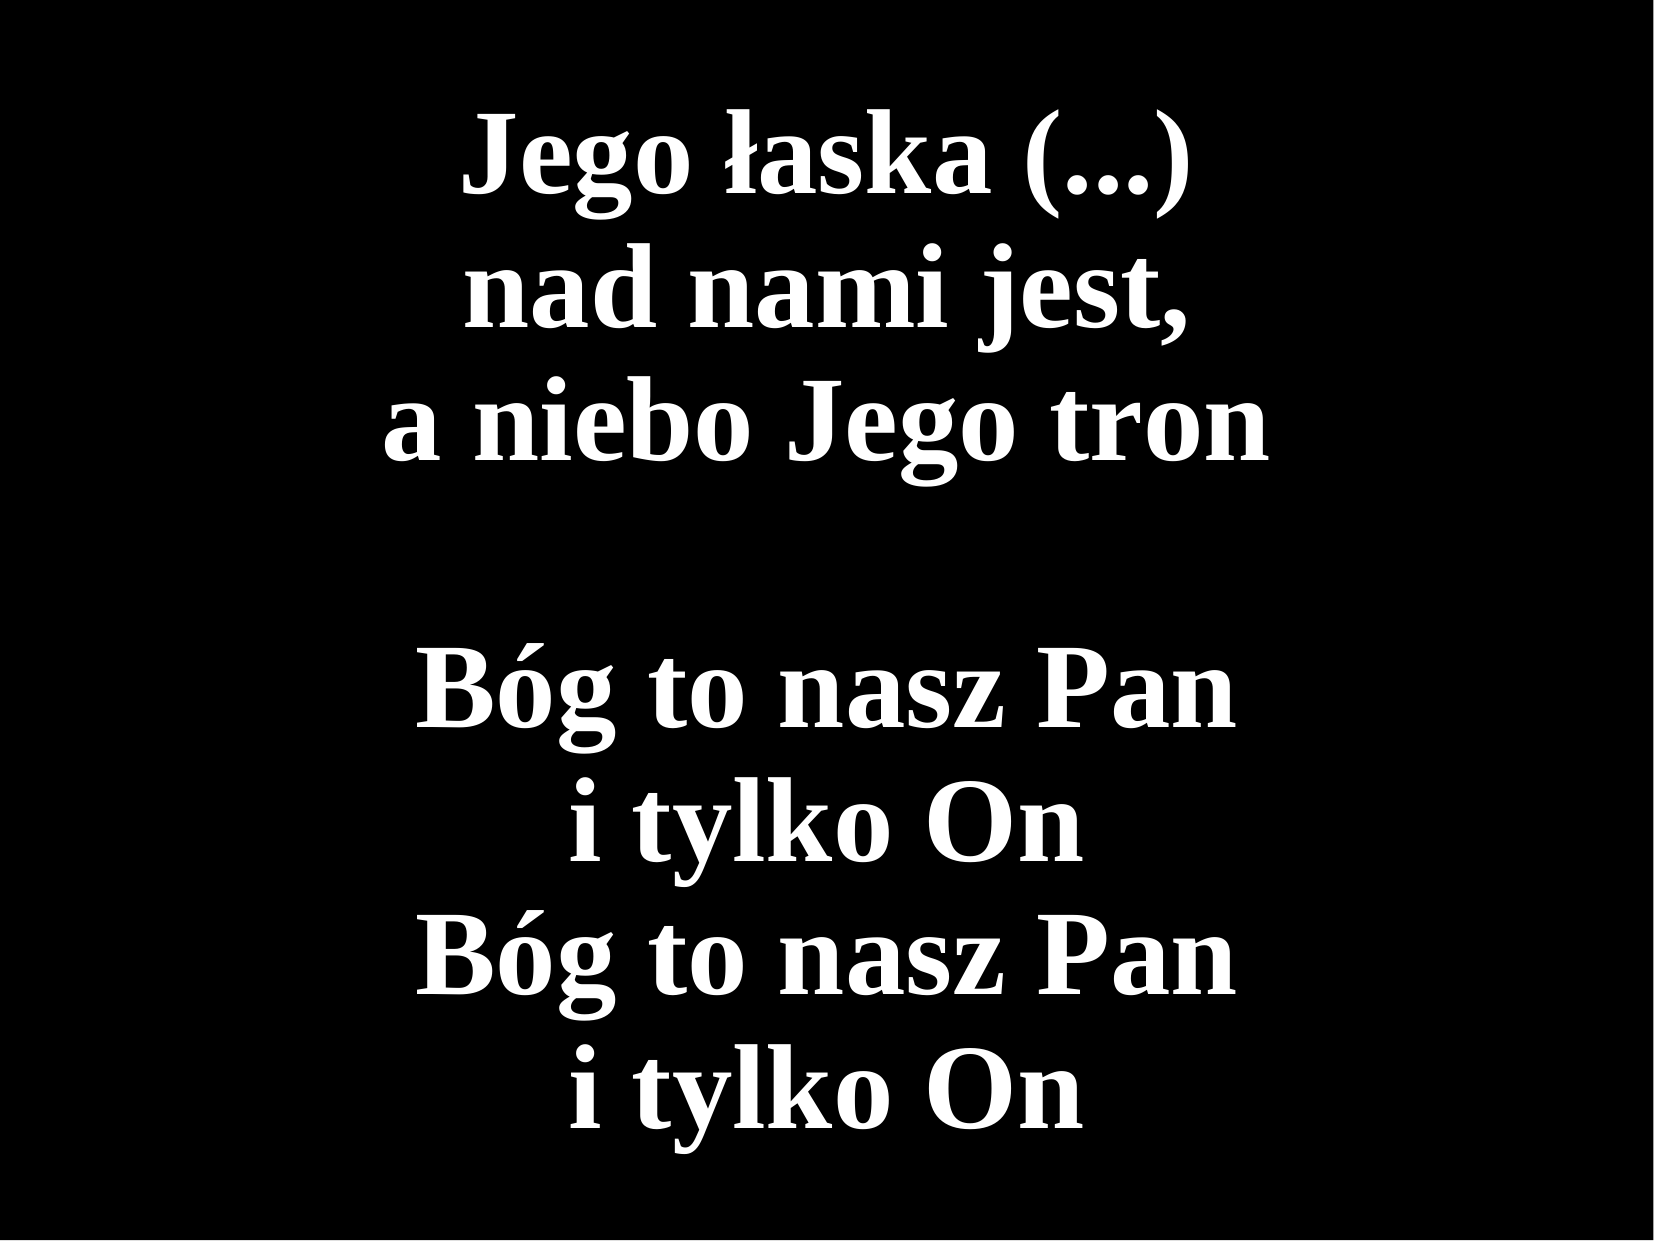

# Jego łaska (...) nad nami jest, a niebo Jego tron Bóg to nasz Pan i tylko On Bóg to nasz Pan i tylko On